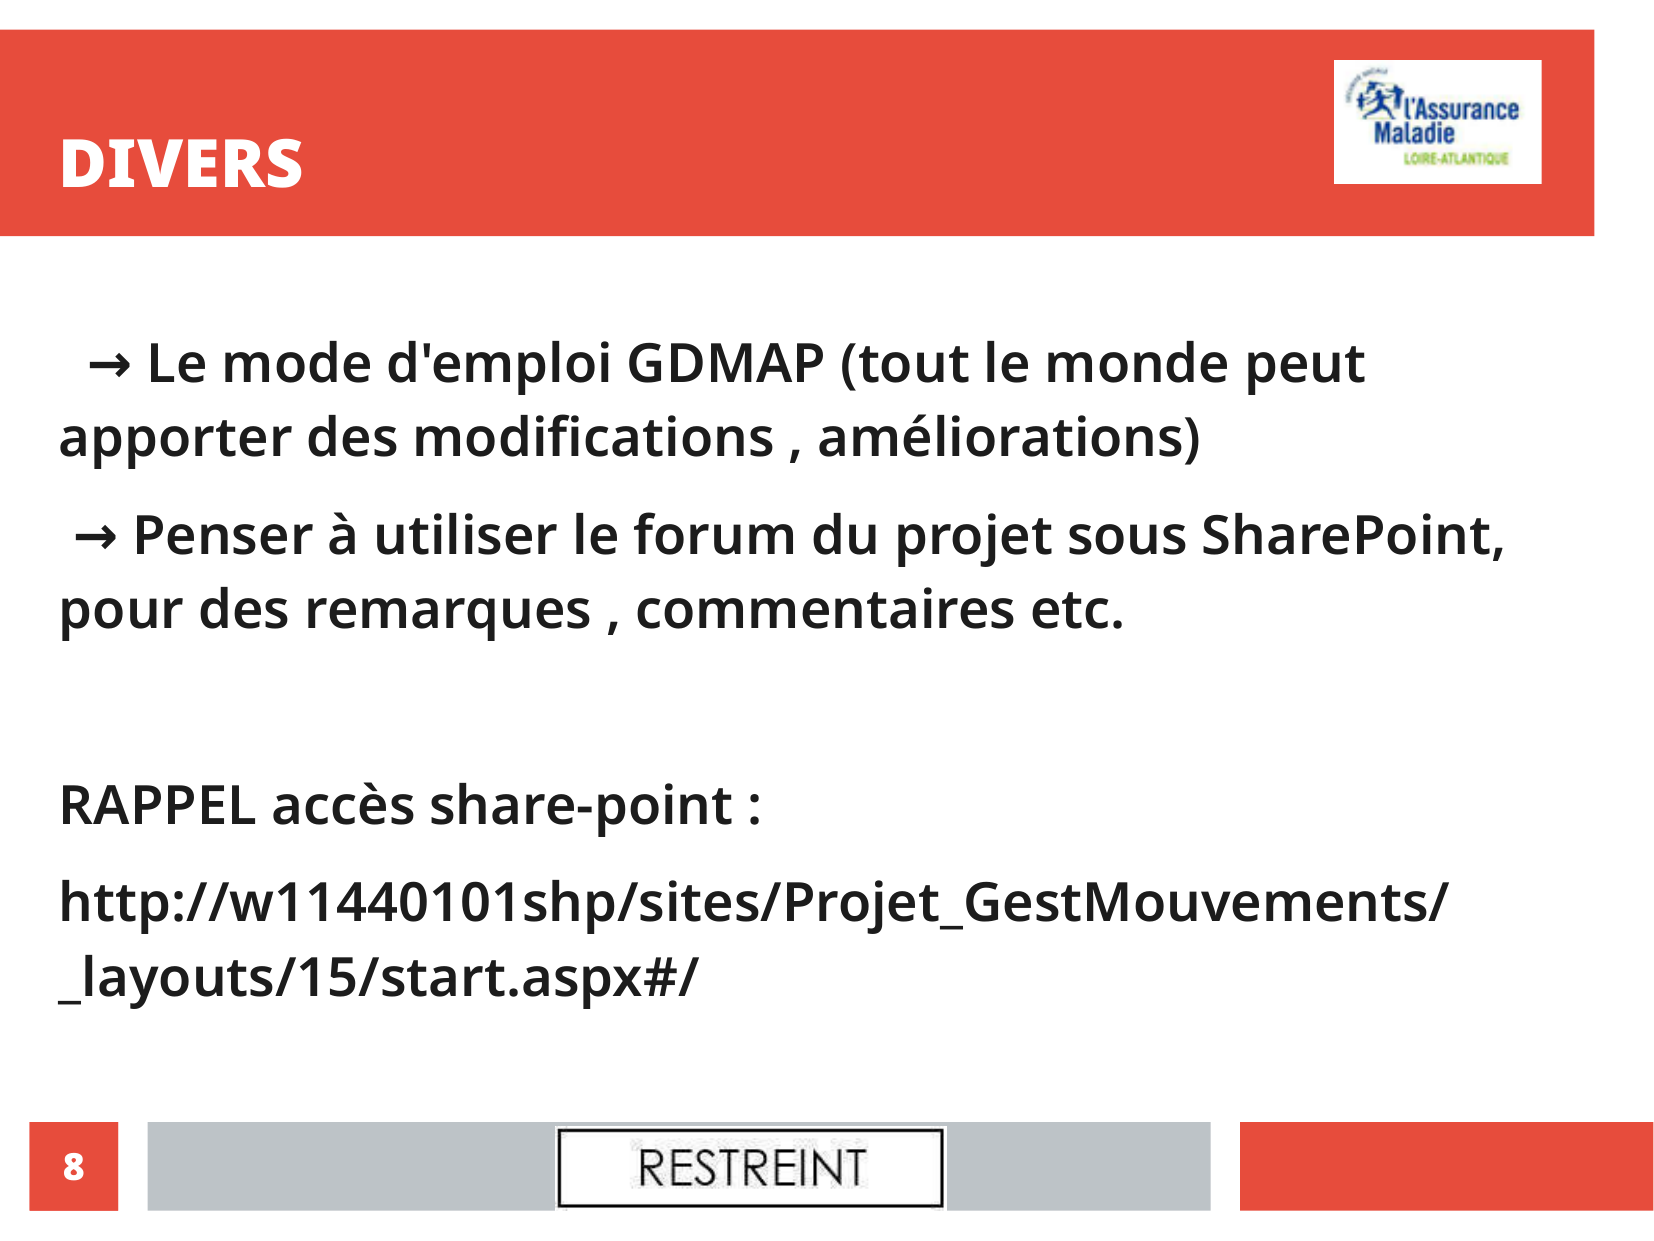

# DIVERS
 → Le mode d'emploi GDMAP (tout le monde peut apporter des modifications , améliorations)
 → Penser à utiliser le forum du projet sous SharePoint, pour des remarques , commentaires etc.
RAPPEL accès share-point :
http://w11440101shp/sites/Projet_GestMouvements/_layouts/15/start.aspx#/
8